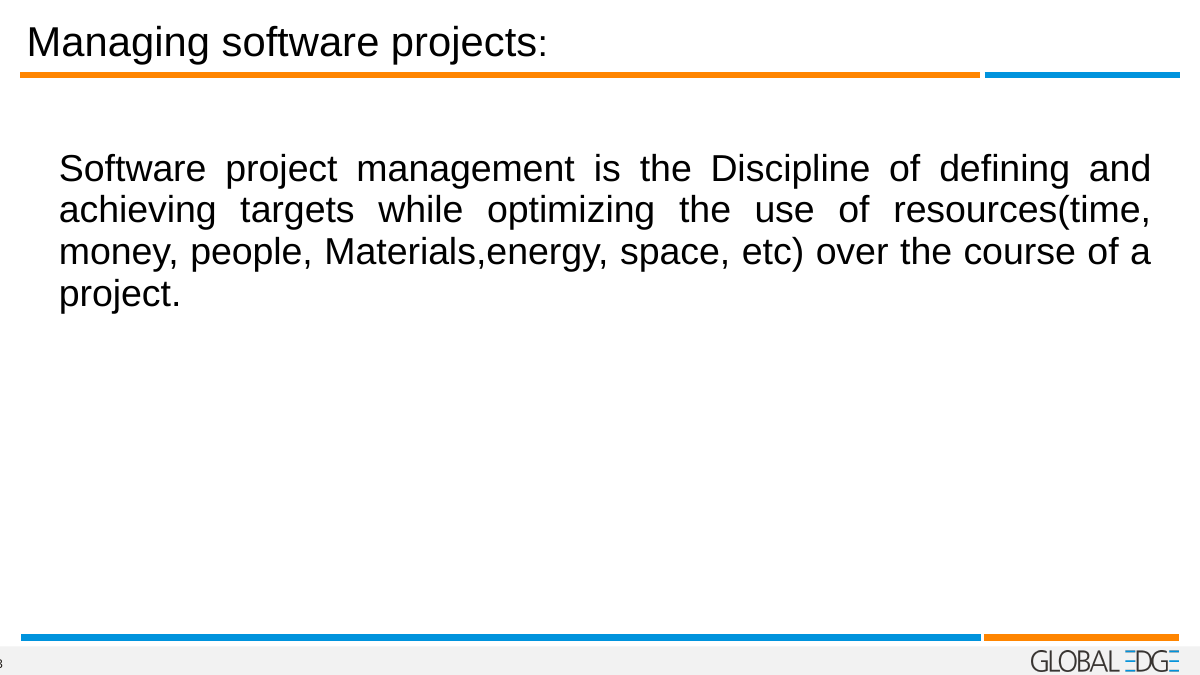

Managing software projects:
Software project management is the Discipline of defining and achieving targets while optimizing the use of resources(time, money, people, Materials,energy, space, etc) over the course of a
project.